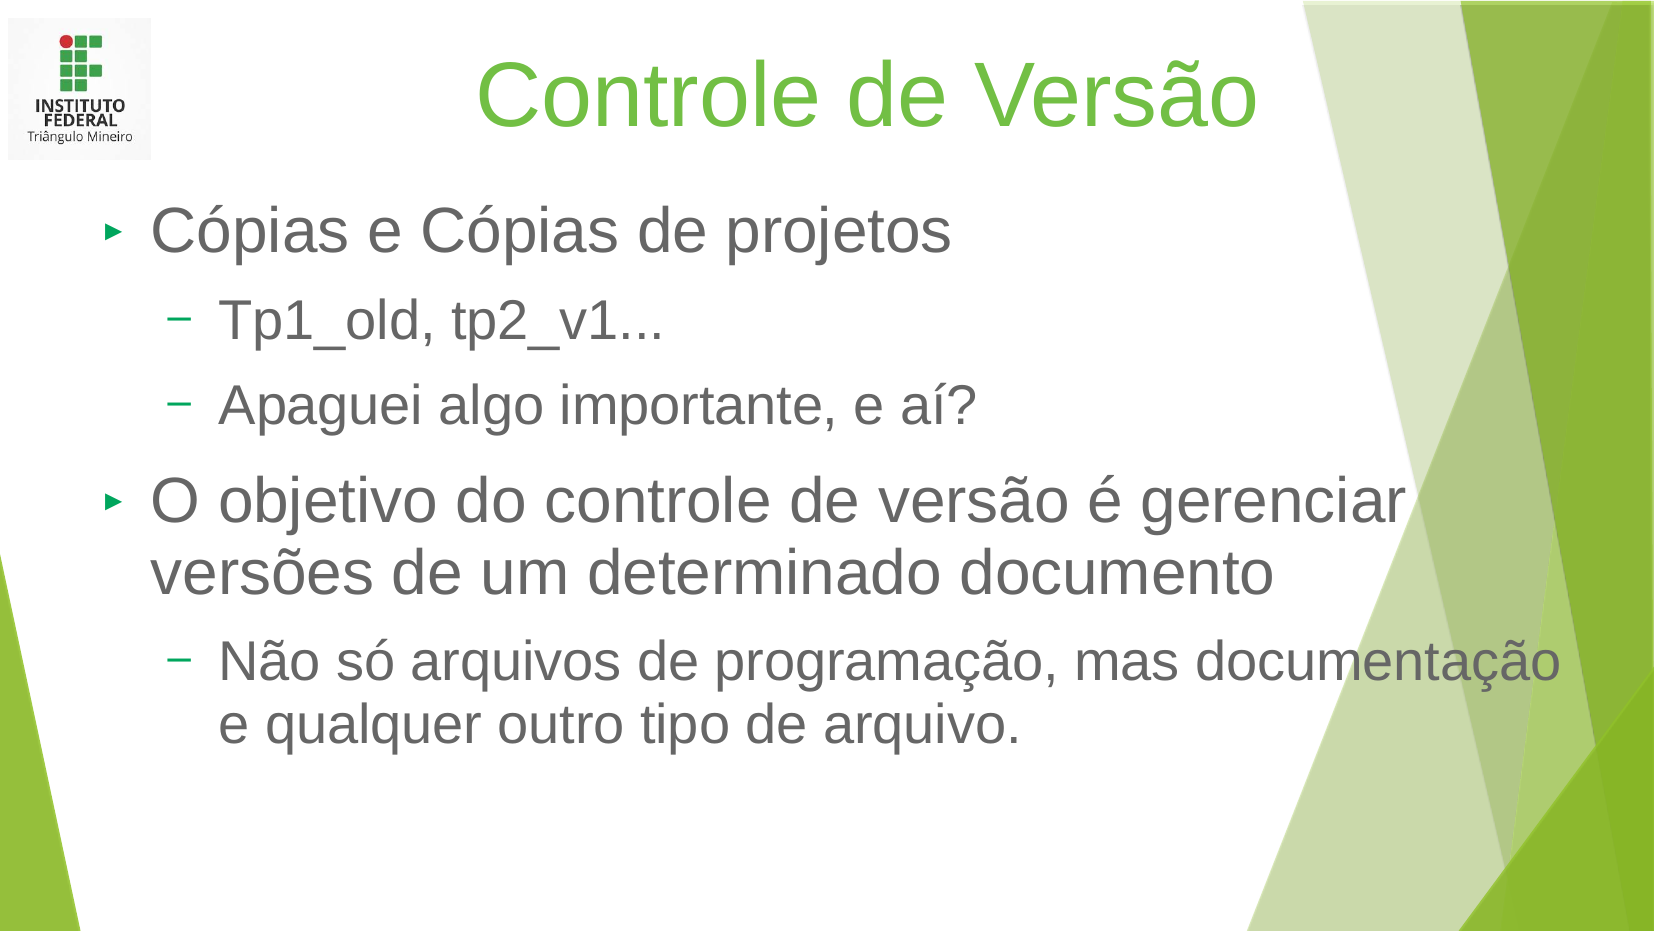

# Controle de Versão
Cópias e Cópias de projetos
Tp1_old, tp2_v1...
Apaguei algo importante, e aí?
O objetivo do controle de versão é gerenciar versões de um determinado documento
Não só arquivos de programação, mas documentação e qualquer outro tipo de arquivo.